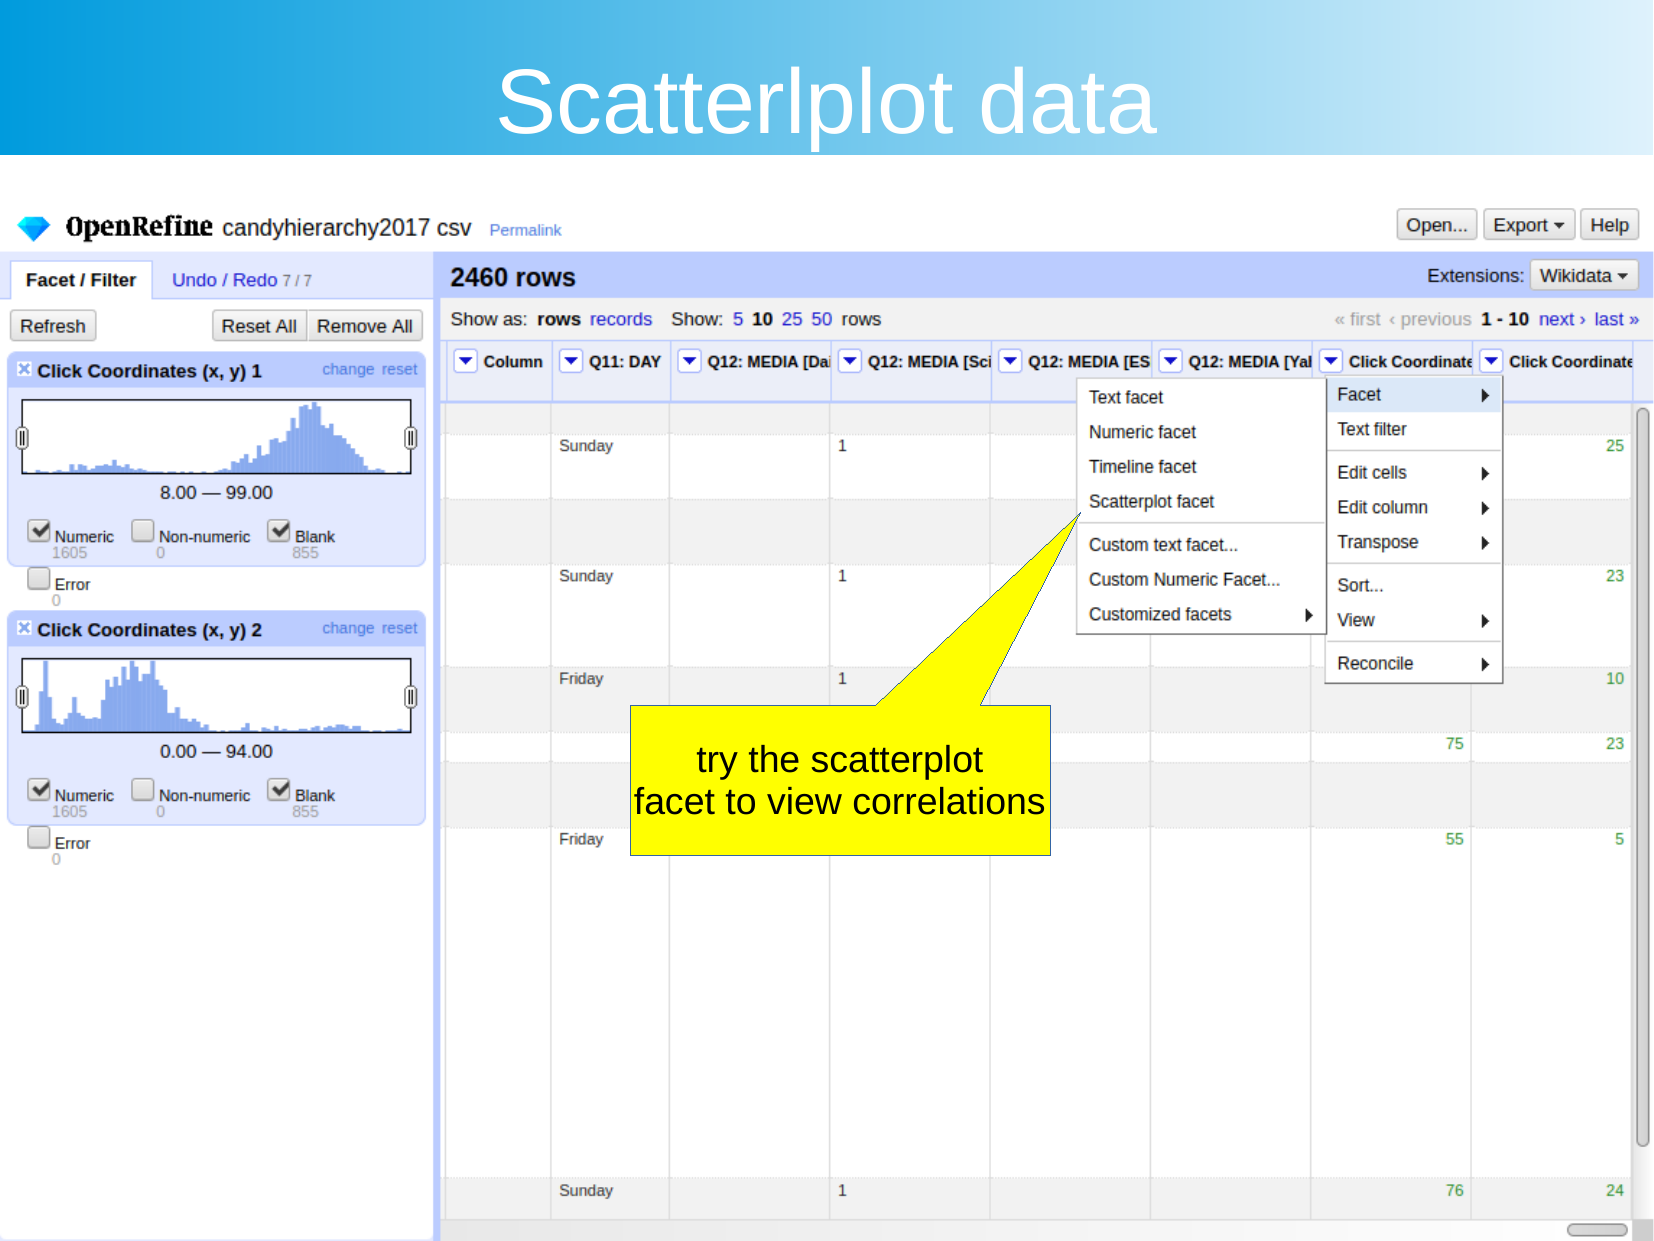

# Scatterlplot data
try the scatterplot
facet to view correlations